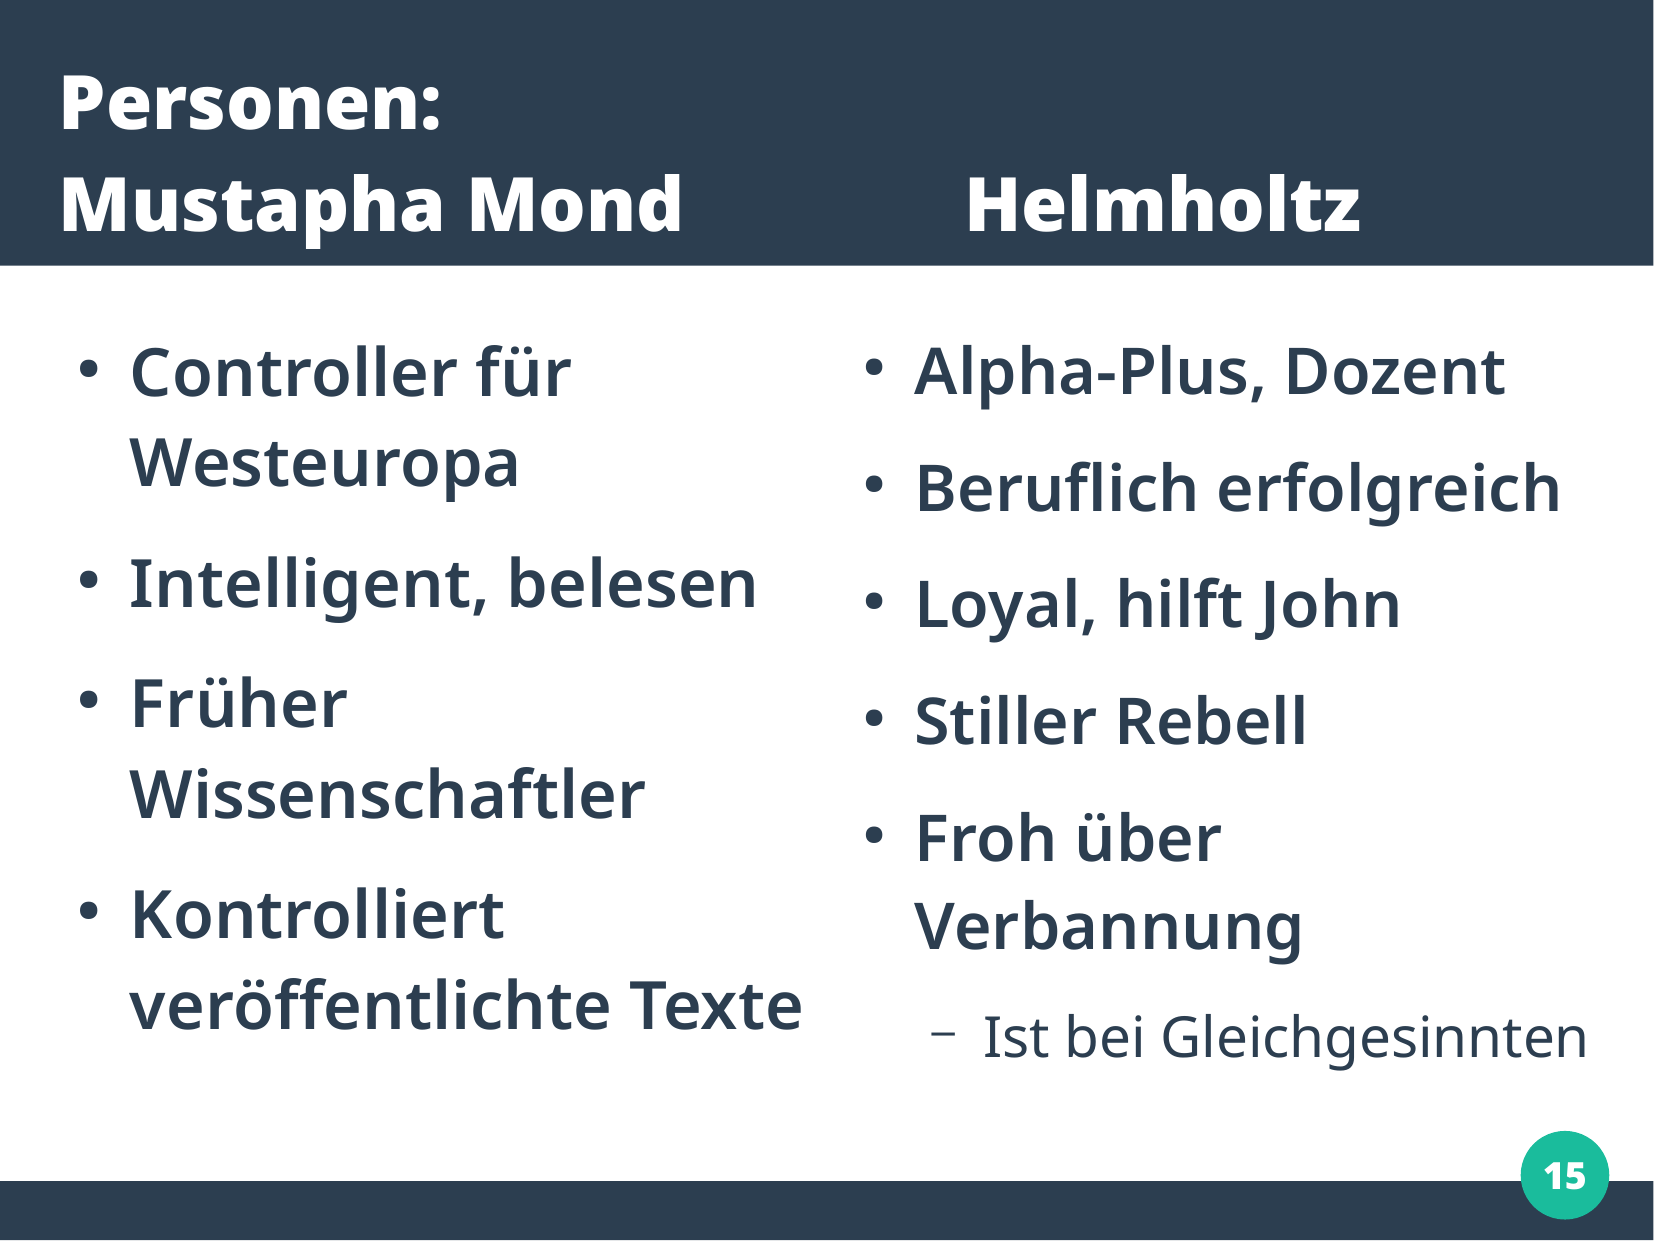

# Personen: Mustapha Mond				 Helmholtz Watson
Controller für Westeuropa
Intelligent, belesen
Früher Wissenschaftler
Kontrolliert veröffentlichte Texte
Alpha-Plus, Dozent
Beruflich erfolgreich
Loyal, hilft John
Stiller Rebell
Froh über Verbannung
Ist bei Gleichgesinnten
15